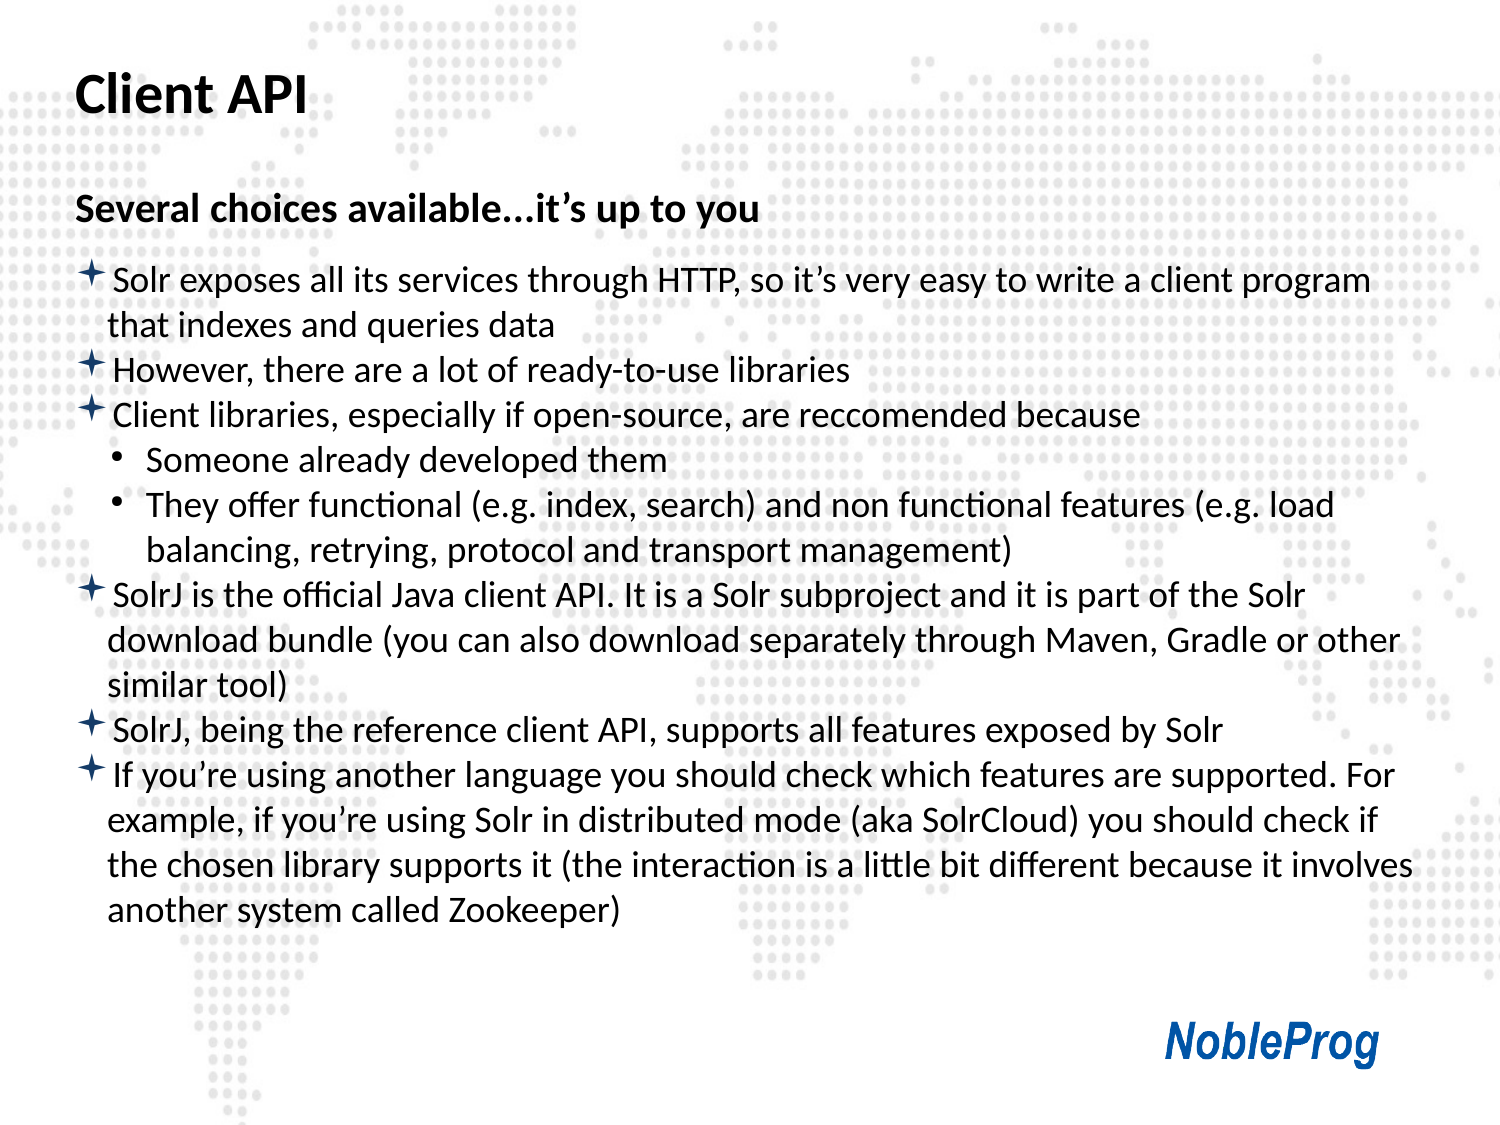

Client API
Several choices available...it’s up to you
Solr exposes all its services through HTTP, so it’s very easy to write a client program that indexes and queries data
However, there are a lot of ready-to-use libraries
Client libraries, especially if open-source, are reccomended because
Someone already developed them
They offer functional (e.g. index, search) and non functional features (e.g. load balancing, retrying, protocol and transport management)
SolrJ is the official Java client API. It is a Solr subproject and it is part of the Solr download bundle (you can also download separately through Maven, Gradle or other similar tool)
SolrJ, being the reference client API, supports all features exposed by Solr
If you’re using another language you should check which features are supported. For example, if you’re using Solr in distributed mode (aka SolrCloud) you should check if the chosen library supports it (the interaction is a little bit different because it involves another system called Zookeeper)
[1] https://lucene.apache.org/solr/guide/6_6/faceting.html#faceting